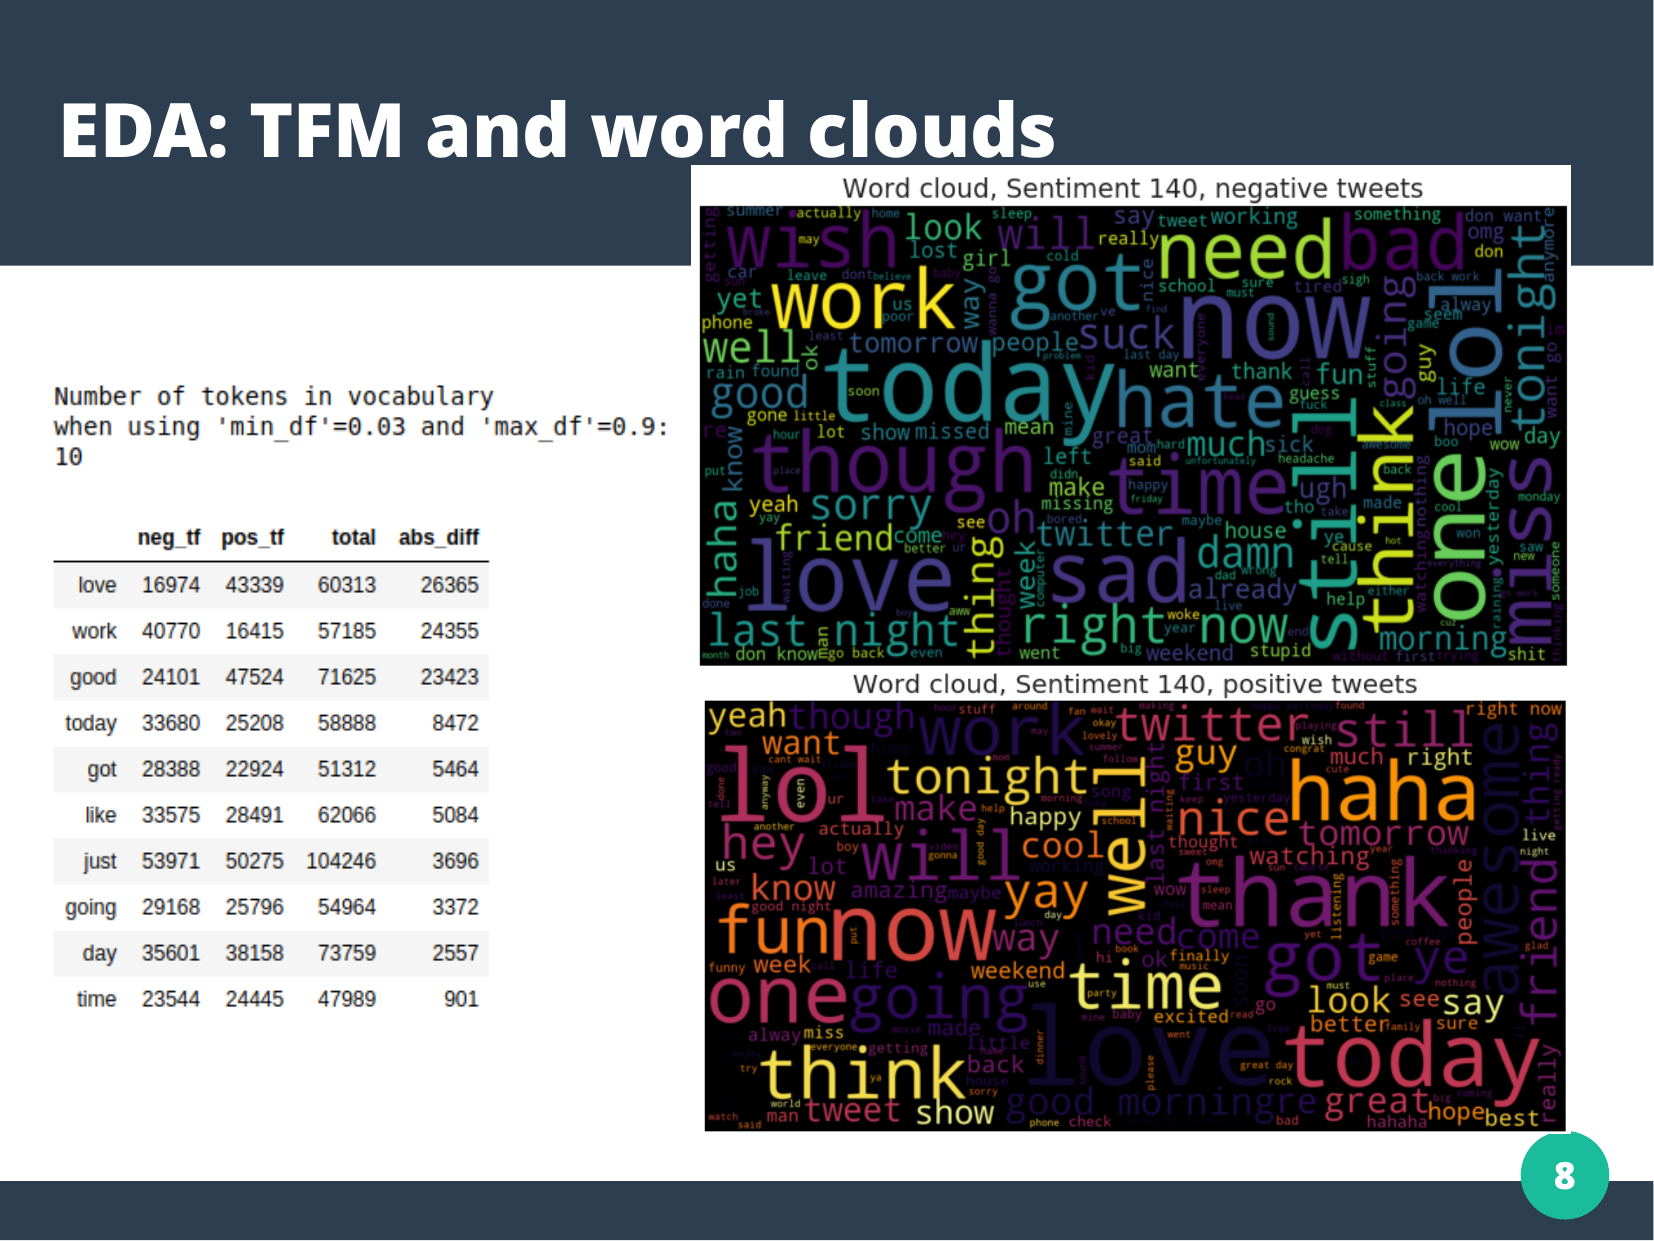

# EDA: TFM and word clouds
8